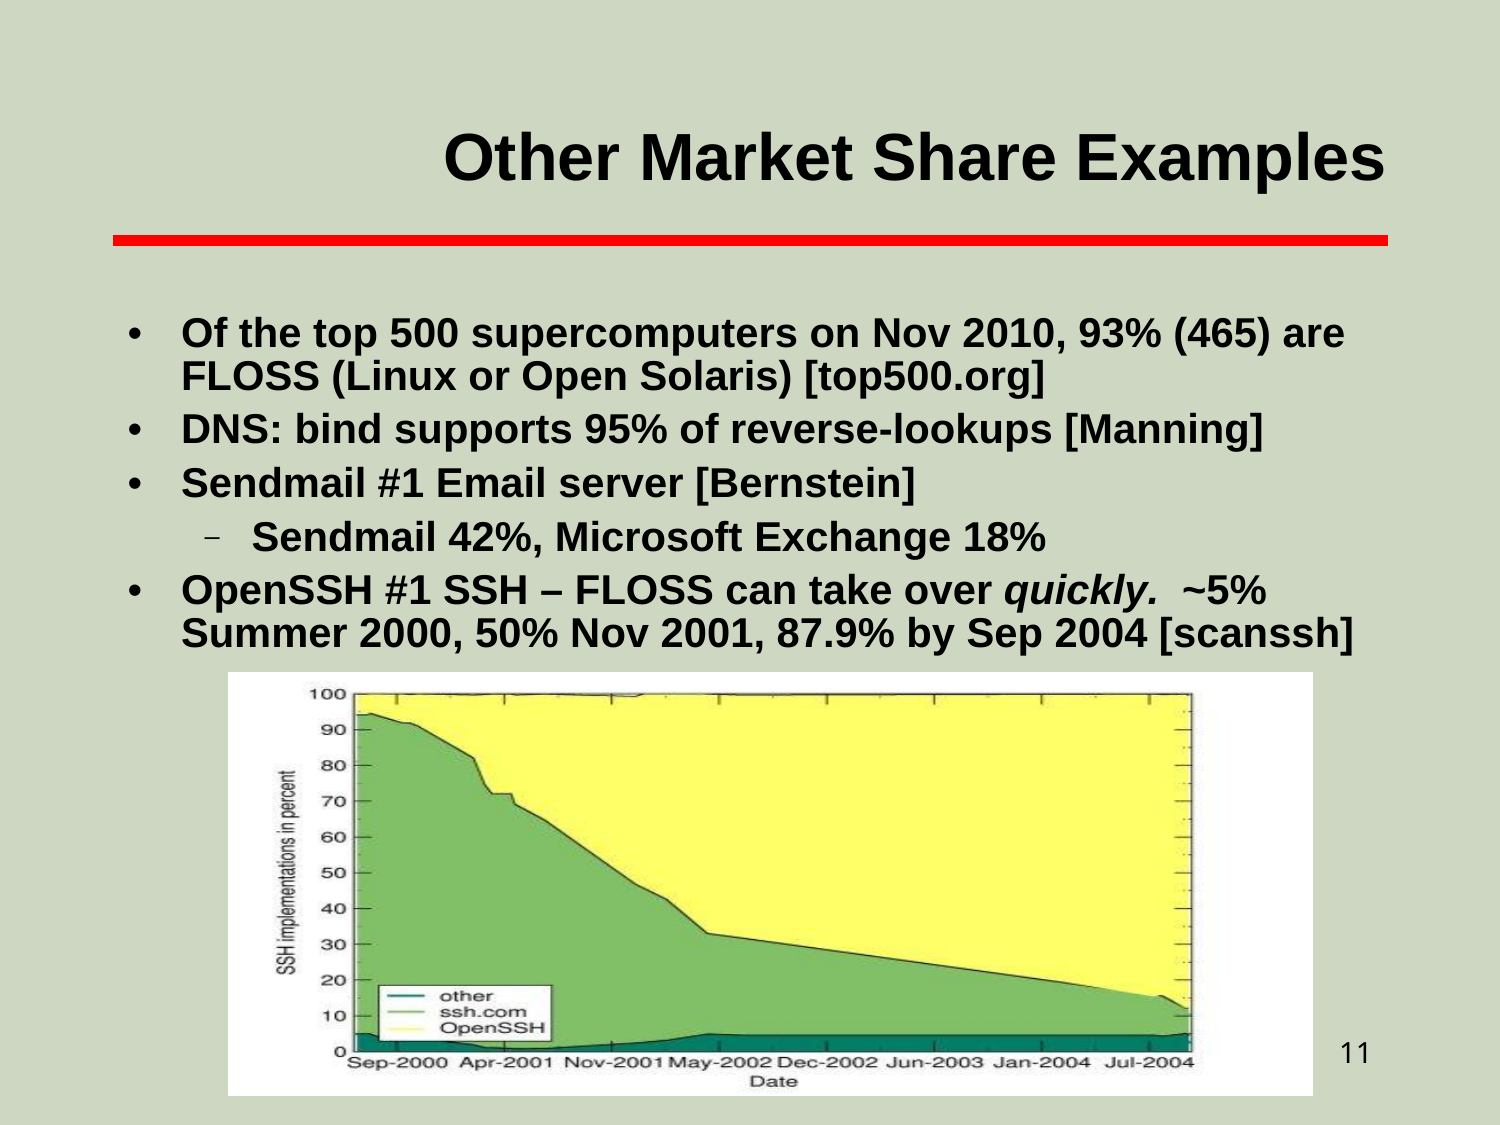

# Other Market Share Examples
Of the top 500 supercomputers on Nov 2010, 93% (465) are FLOSS (Linux or Open Solaris) [top500.org]
DNS: bind supports 95% of reverse-lookups [Manning]
Sendmail #1 Email server [Bernstein]
Sendmail 42%, Microsoft Exchange 18%
OpenSSH #1 SSH – FLOSS can take over quickly. ~5% Summer 2000, 50% Nov 2001, 87.9% by Sep 2004 [scanssh]